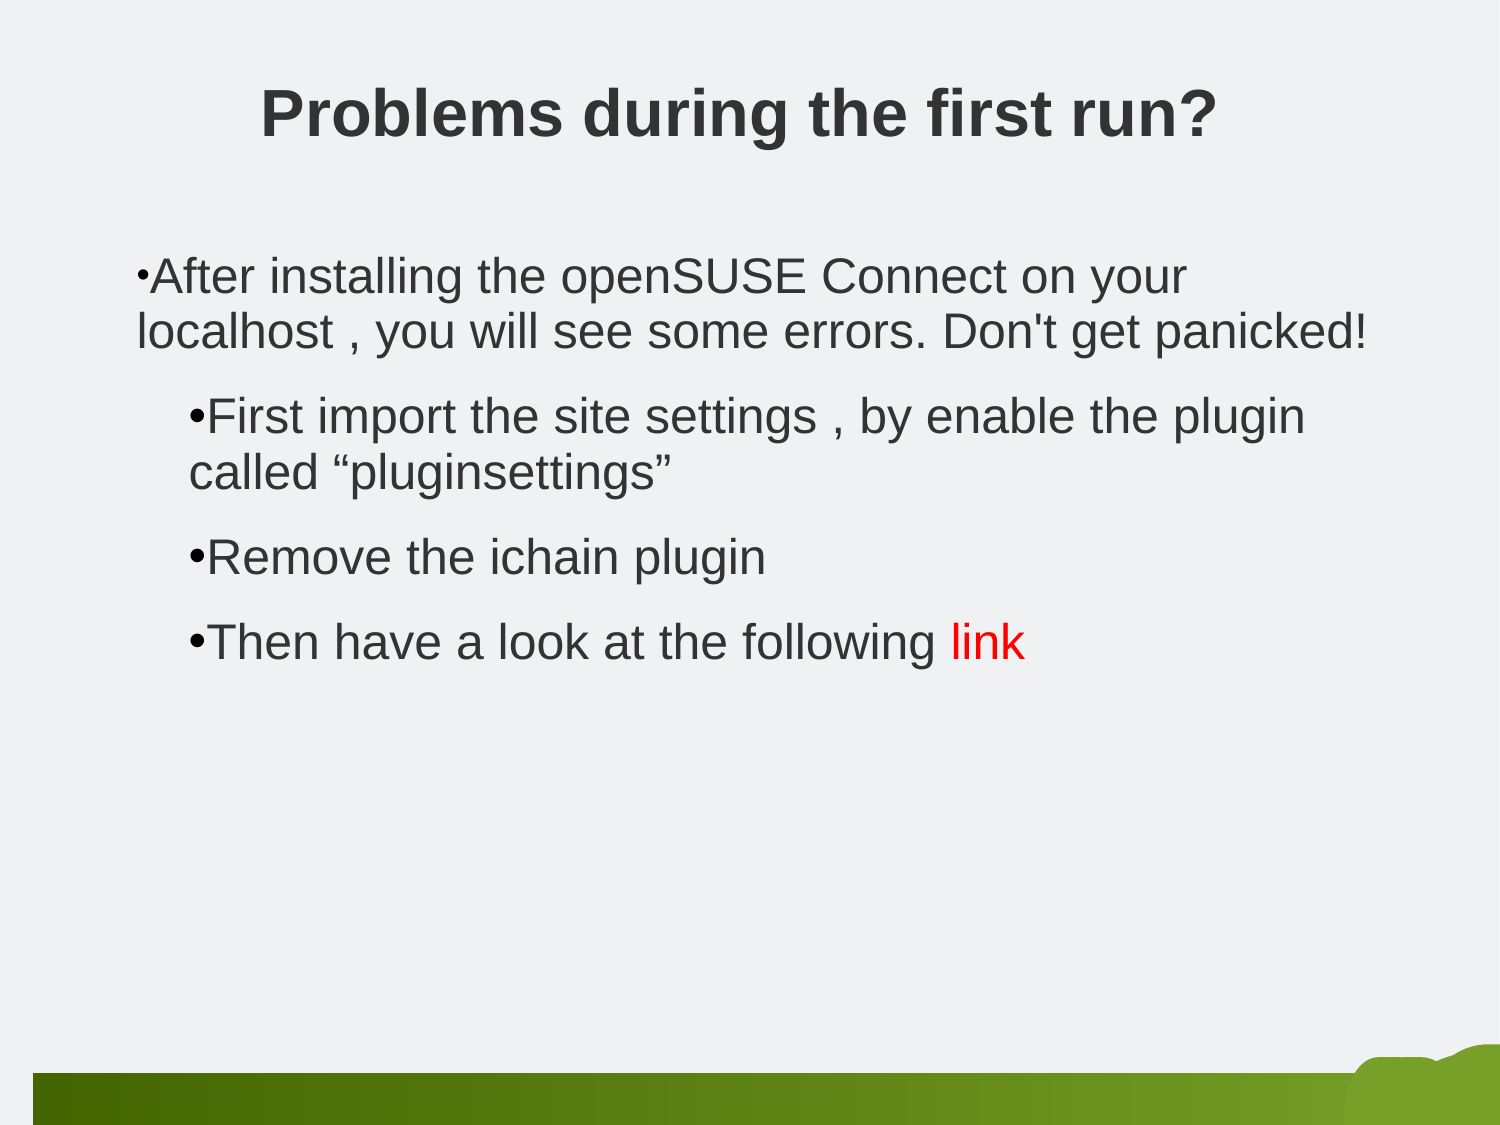

# Problems during the first run?
After installing the openSUSE Connect on your localhost , you will see some errors. Don't get panicked!
First import the site settings , by enable the plugin called “pluginsettings”
Remove the ichain plugin
Then have a look at the following link